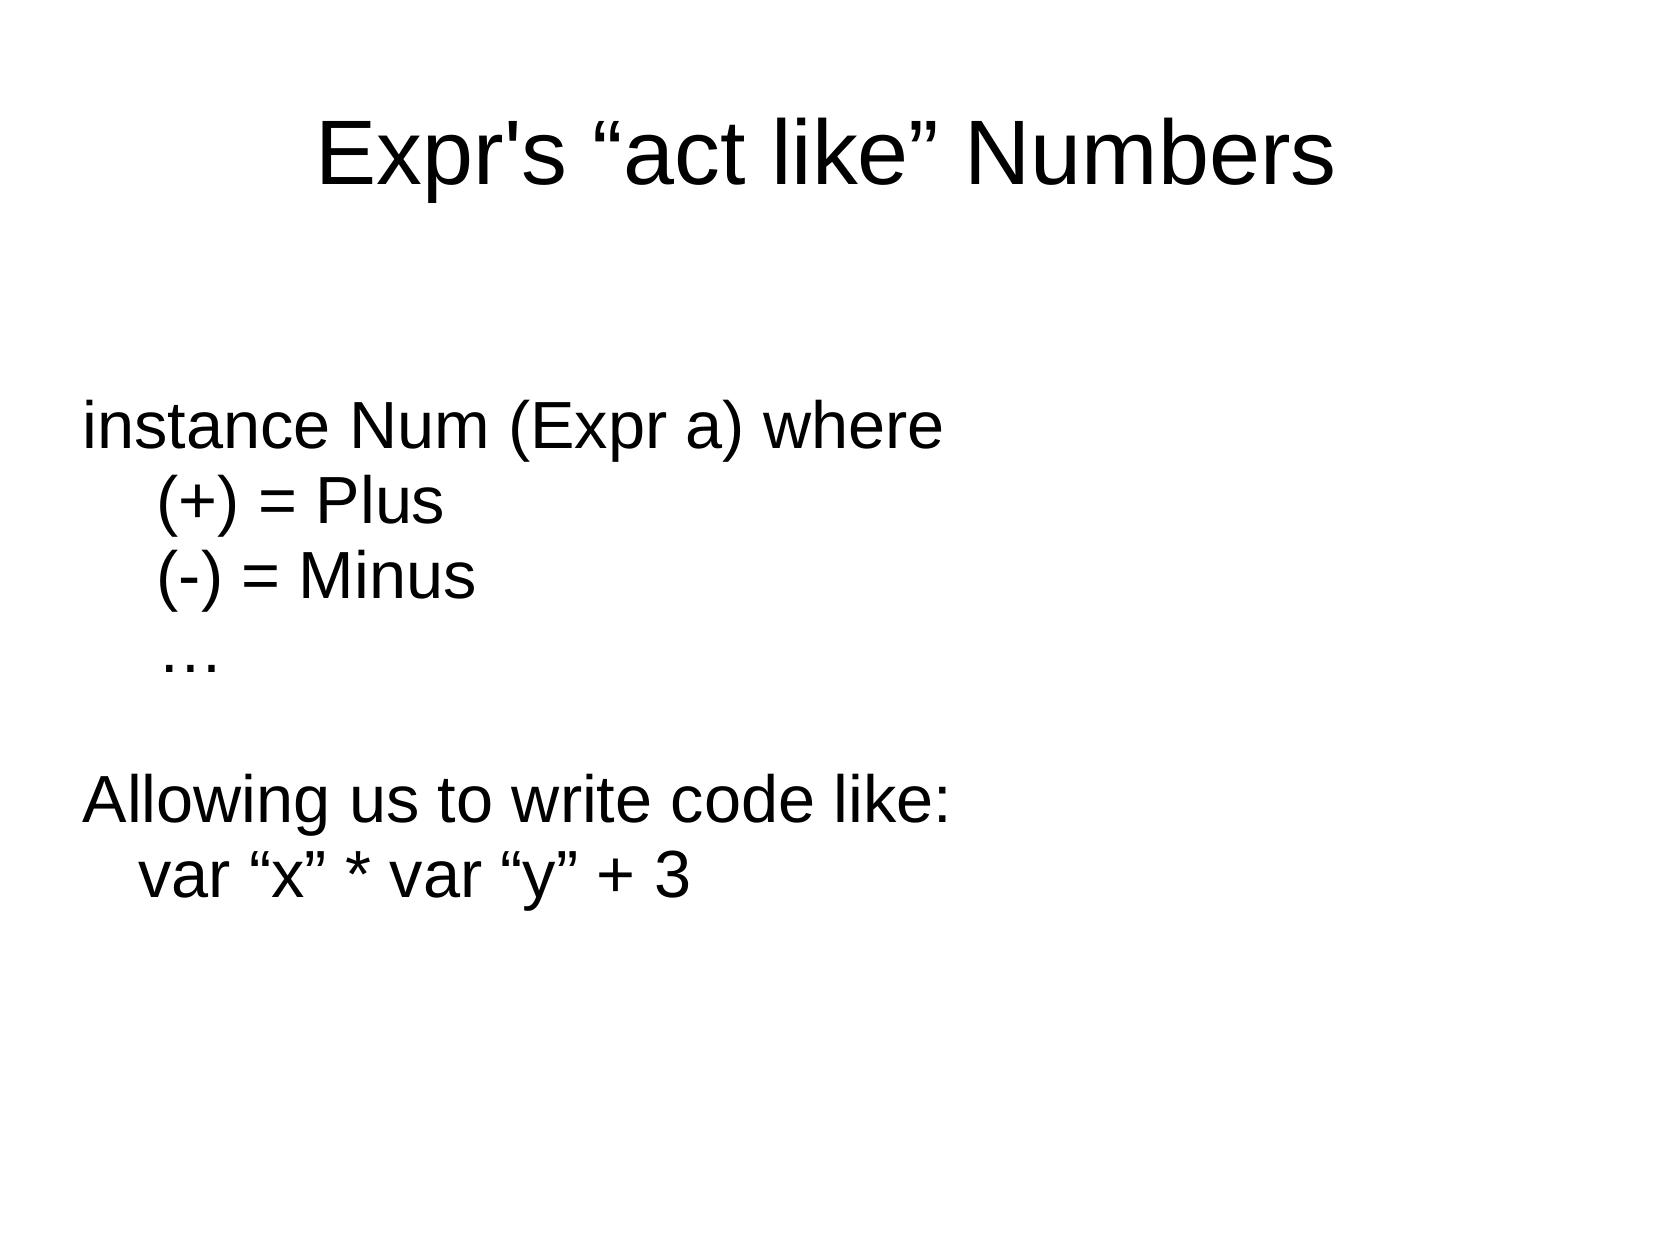

# Expr's “act like” Numbers
instance Num (Expr a) where
 (+) = Plus
 (-) = Minus
	…
Allowing us to write code like:
 var “x” * var “y” + 3